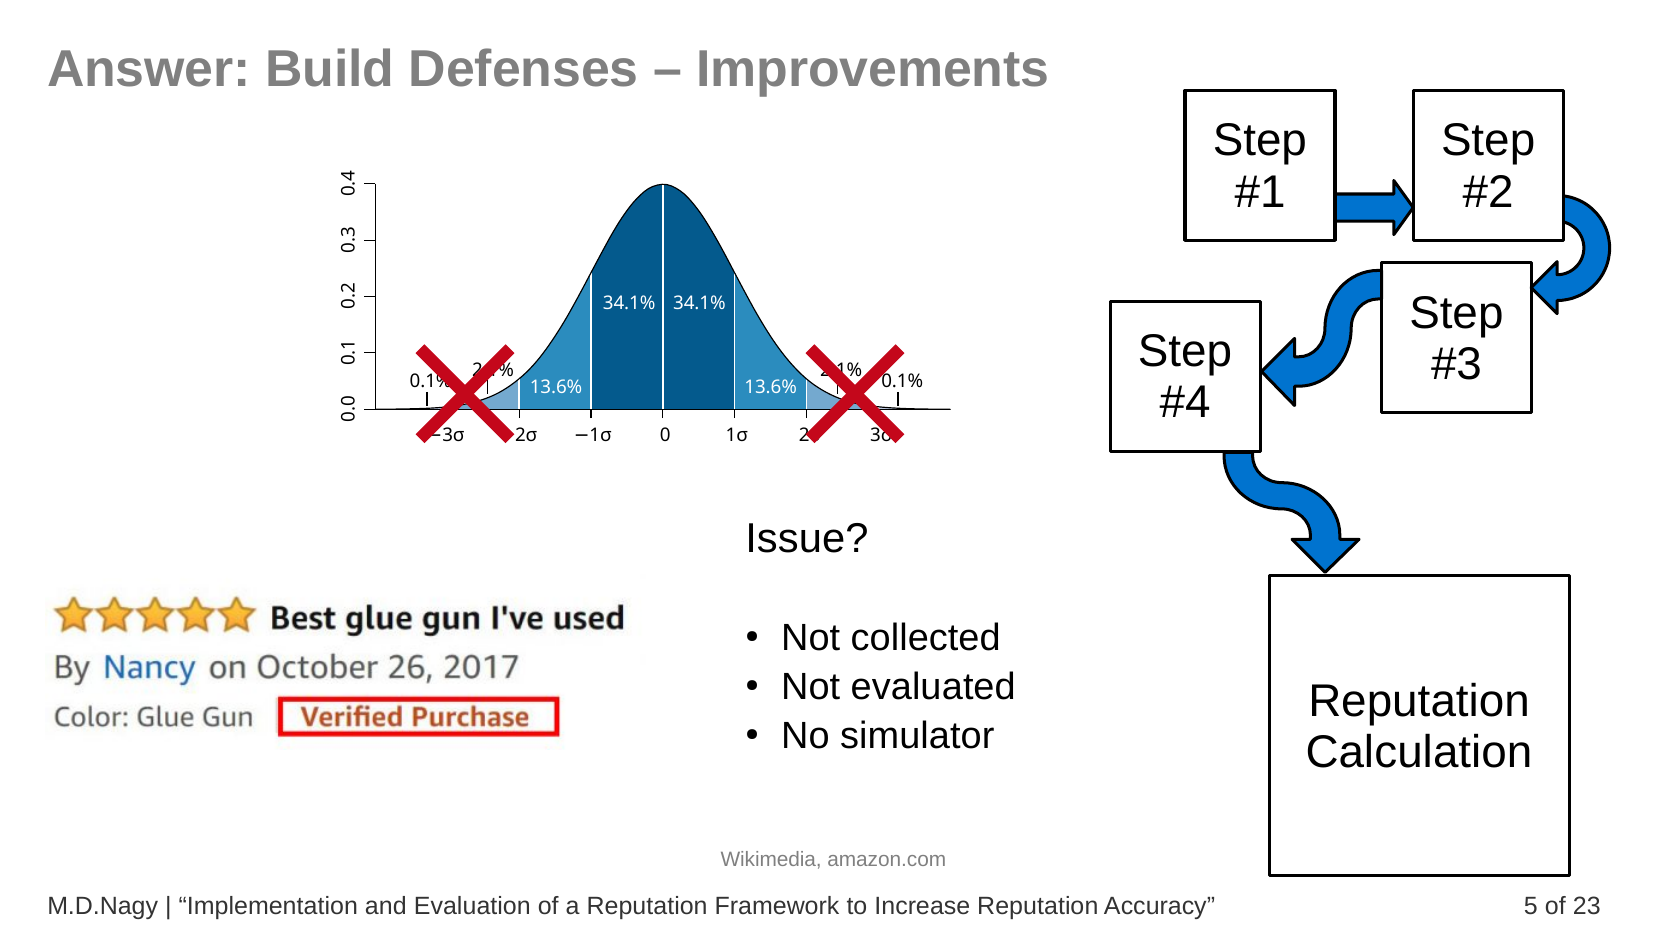

# Answer: Build Defenses – Improvements
Step
#1
Step
#2
Step
#3
Step
#4
Reputation
Calculation
Issue?
Not collected
Not evaluated
No simulator
Wikimedia, amazon.com
M.D.Nagy | “Implementation and Evaluation of a Reputation Framework to Increase Reputation Accuracy”
5